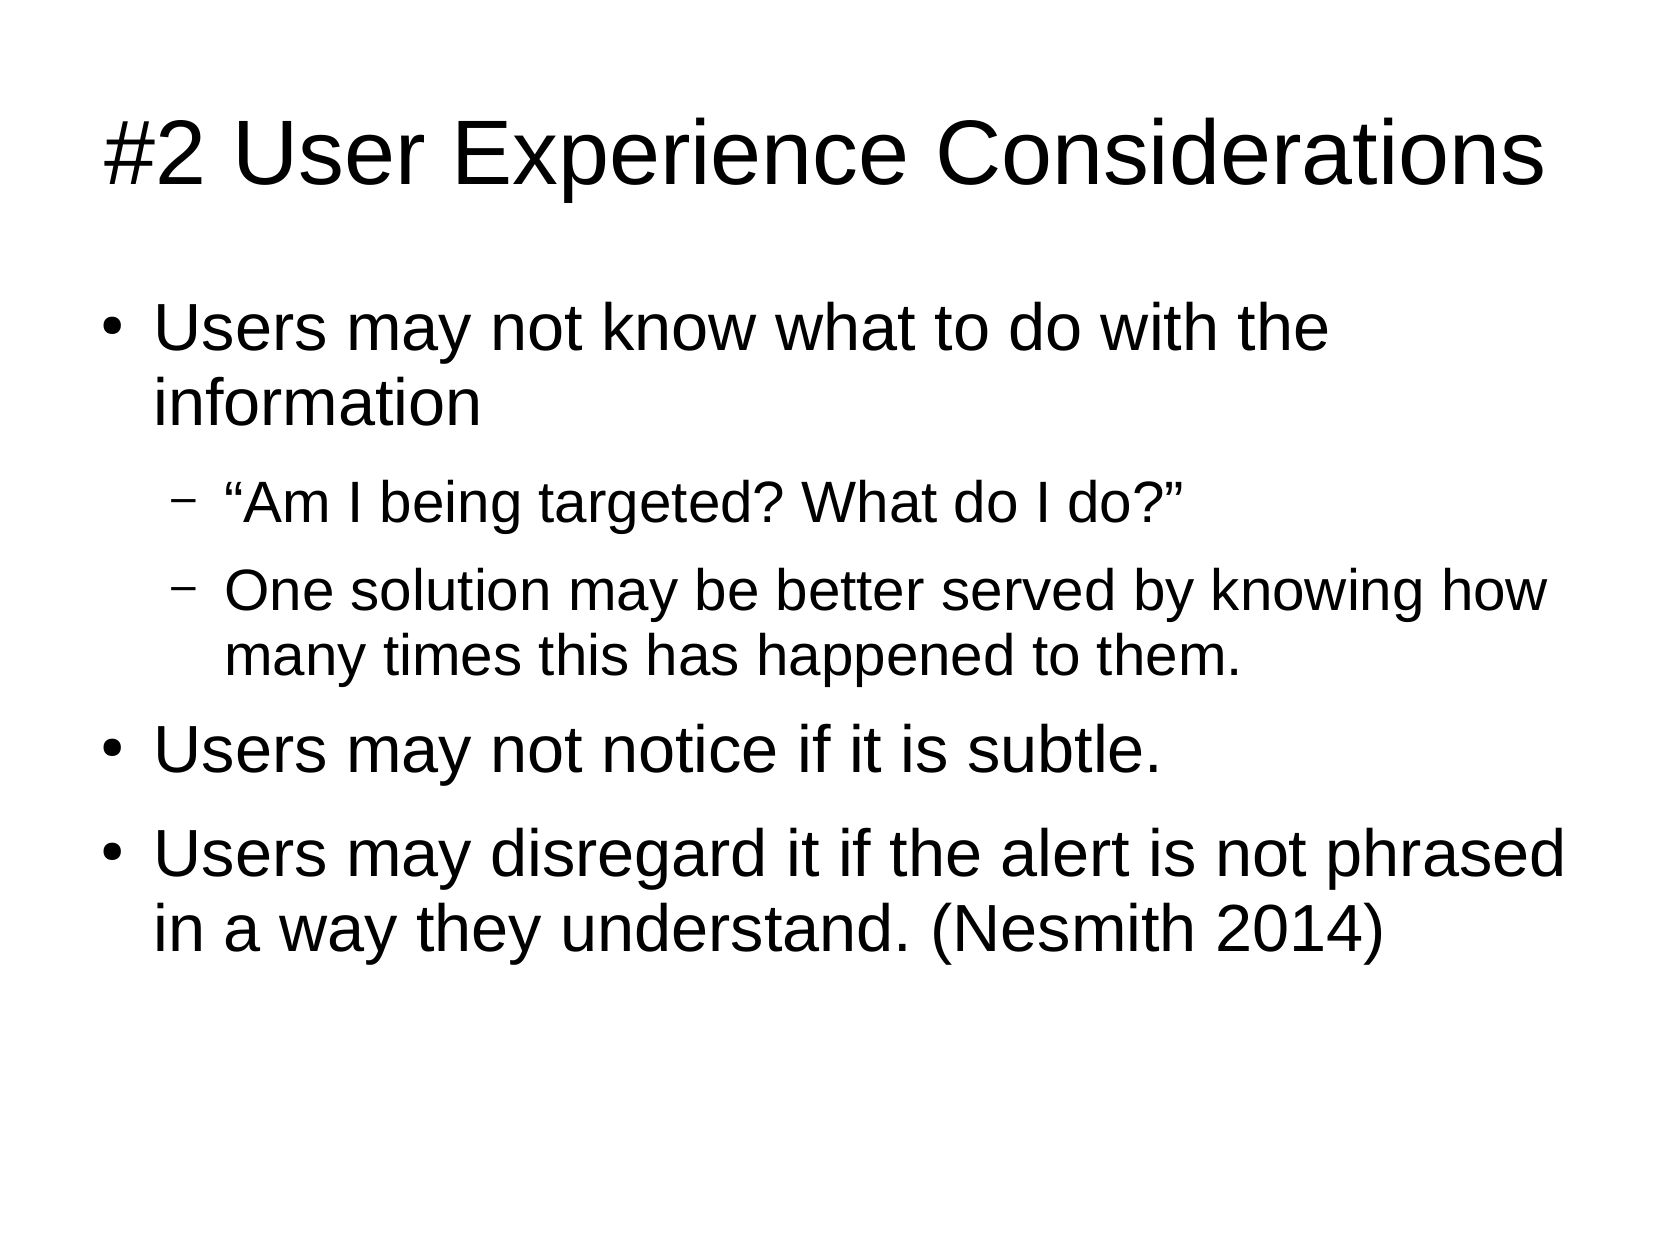

# #2 User Experience Considerations
Users may not know what to do with the information
“Am I being targeted? What do I do?”
One solution may be better served by knowing how many times this has happened to them.
Users may not notice if it is subtle.
Users may disregard it if the alert is not phrased in a way they understand. (Nesmith 2014)